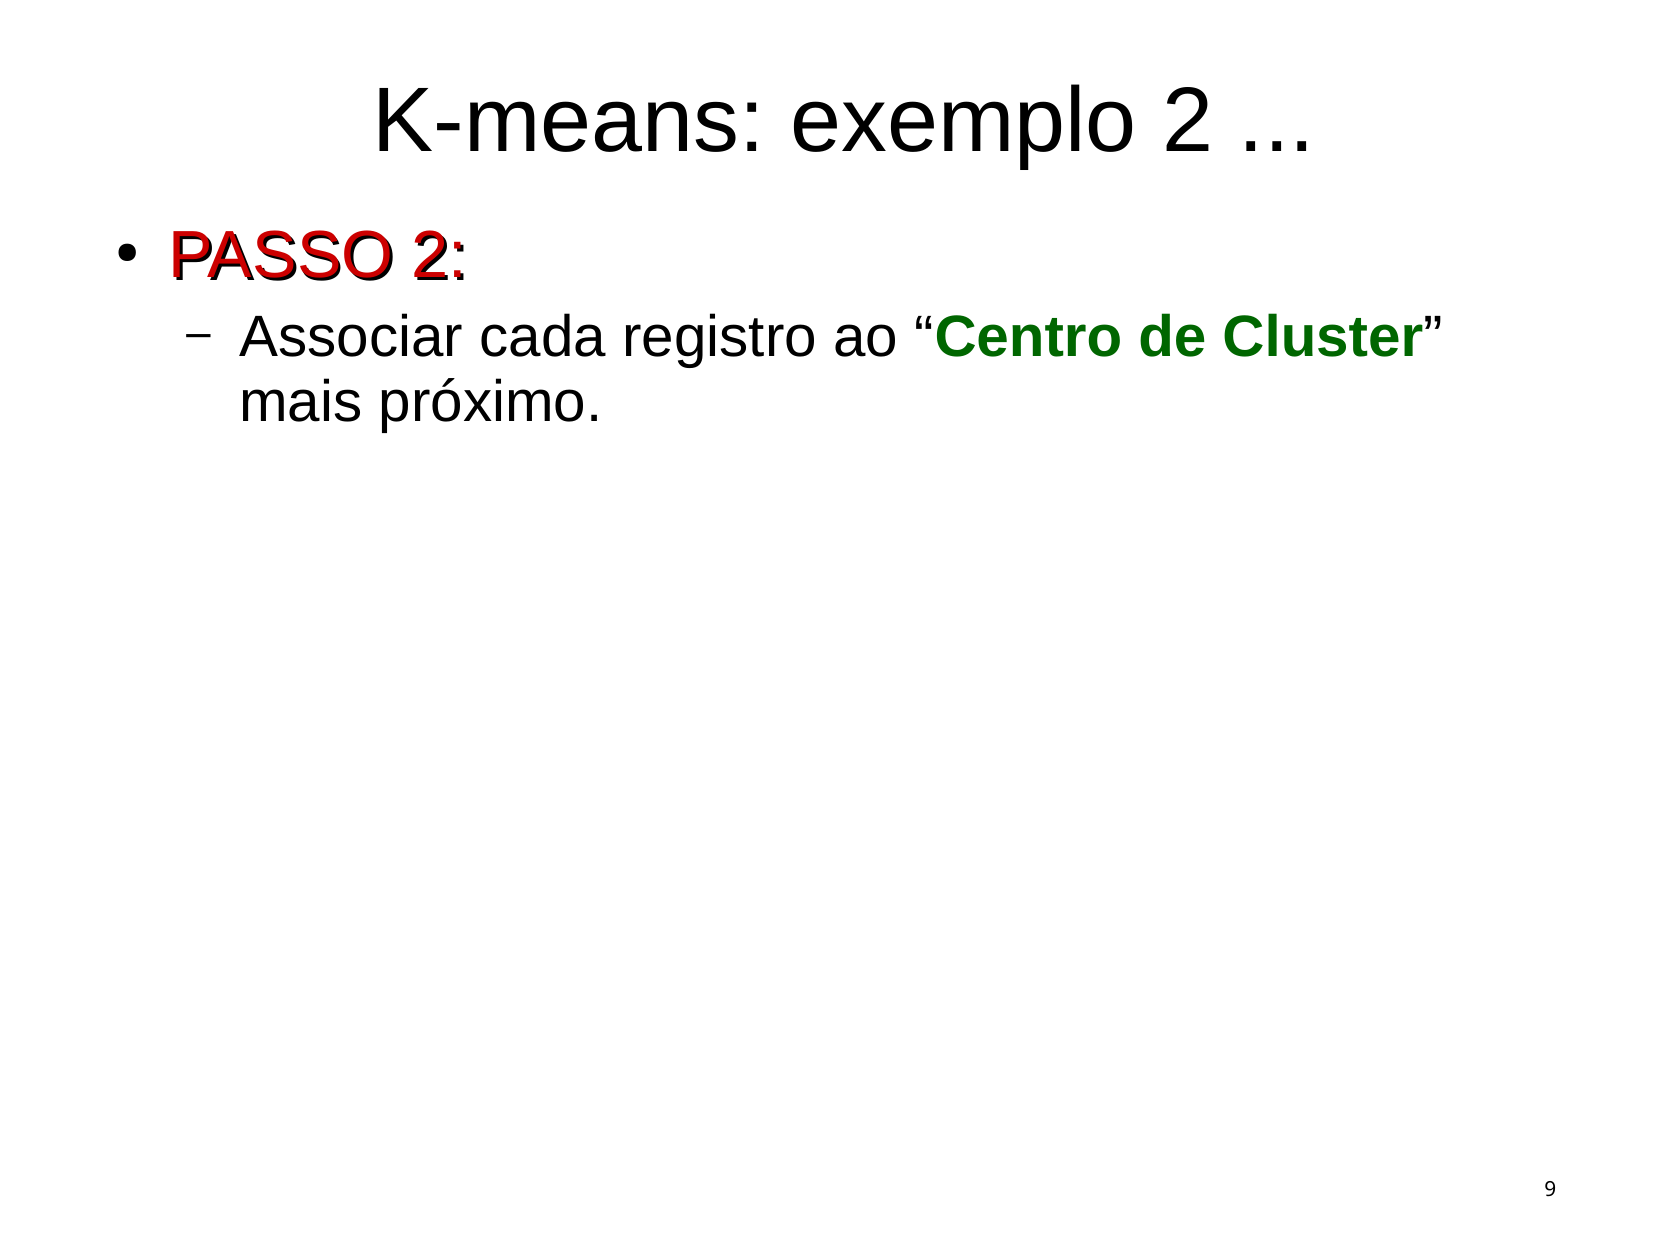

K-means: exemplo 2 ...
# PASSO 2:
Associar cada registro ao “Centro de Cluster” mais próximo.